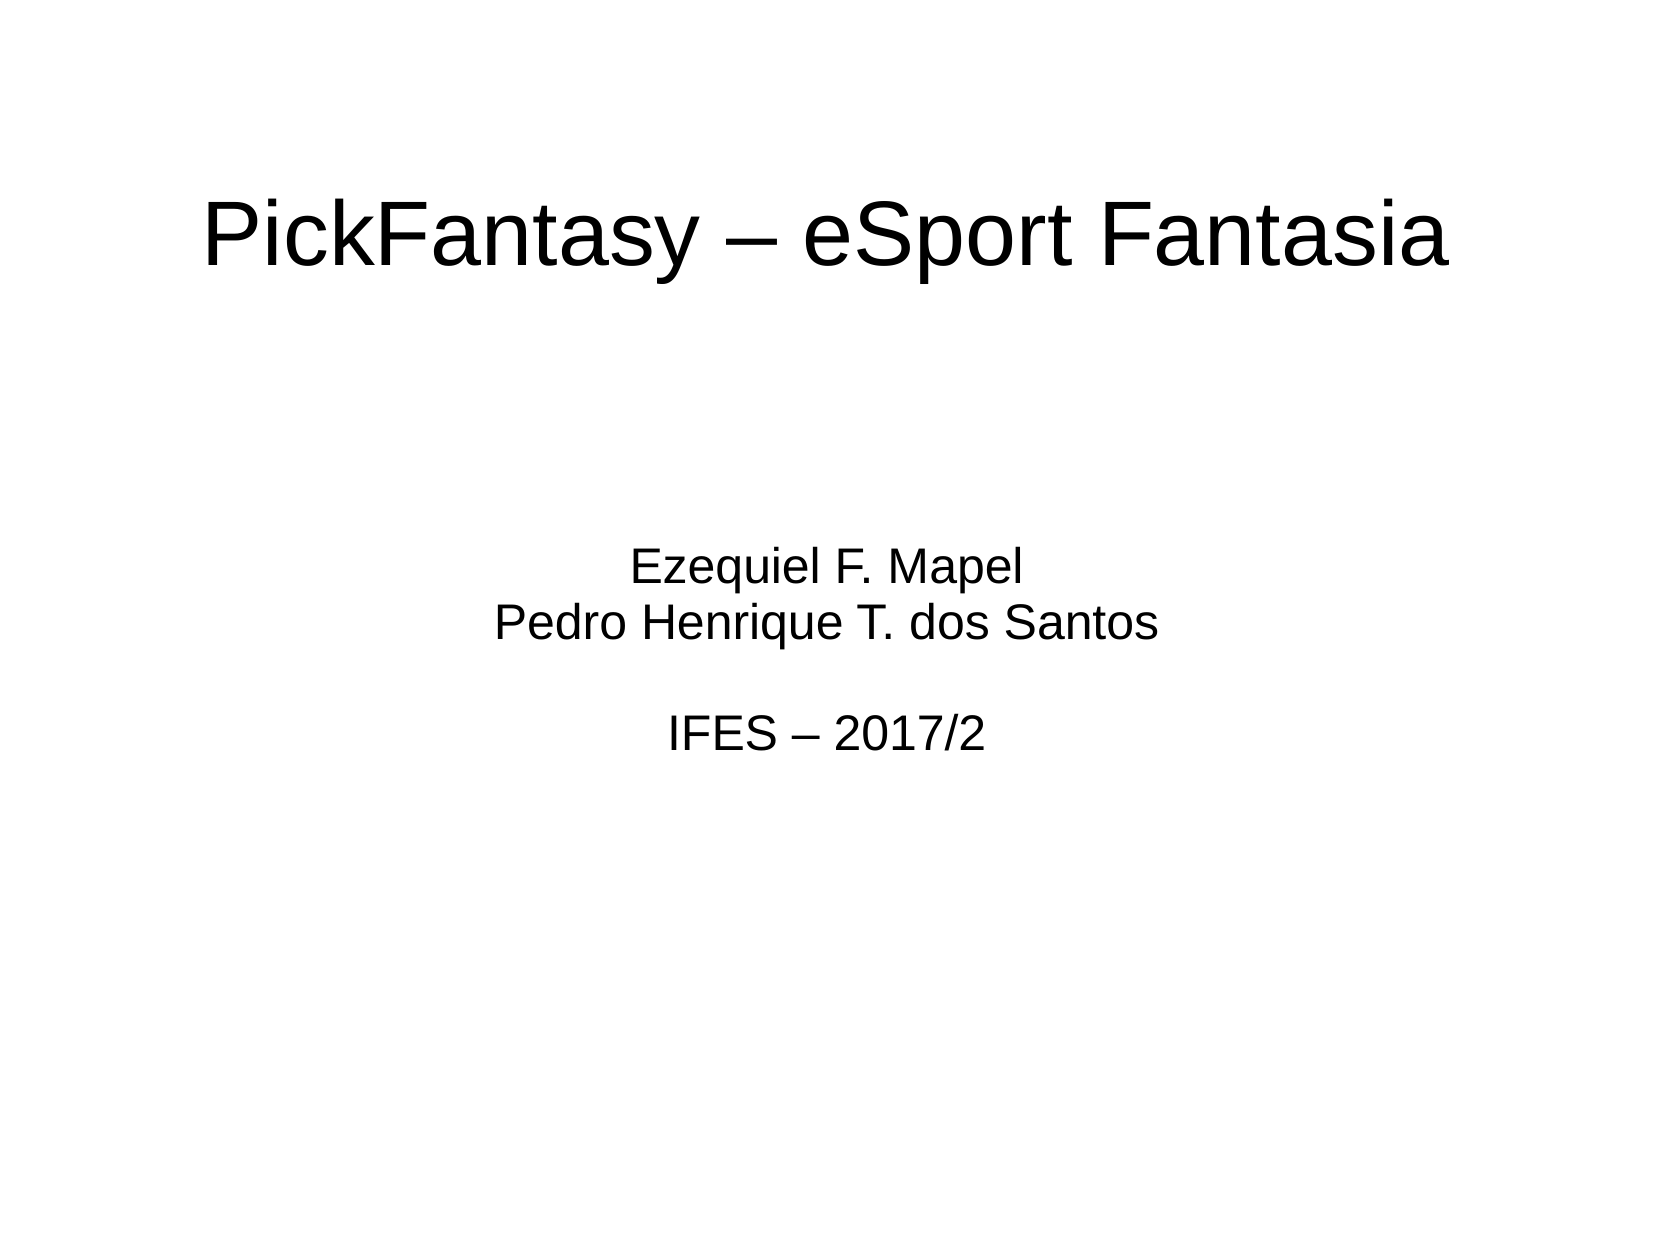

# PickFantasy – eSport Fantasia
Ezequiel F. Mapel
Pedro Henrique T. dos Santos
IFES – 2017/2